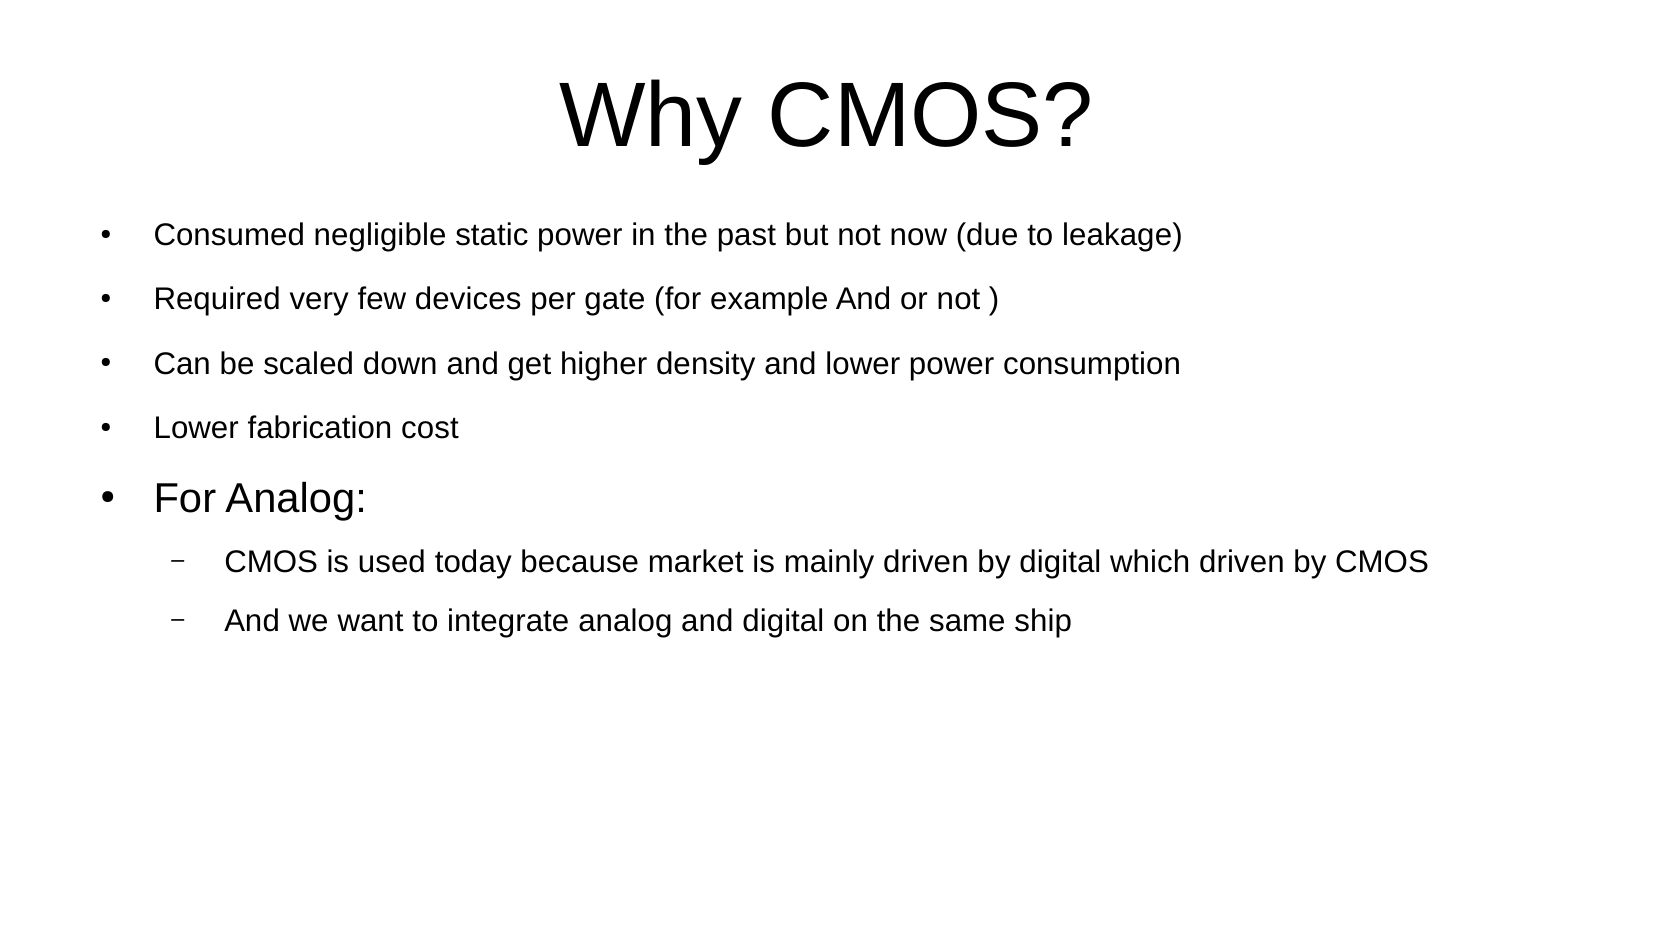

# Why CMOS?
Consumed negligible static power in the past but not now (due to leakage)
Required very few devices per gate (for example And or not )
Can be scaled down and get higher density and lower power consumption
Lower fabrication cost
For Analog:
CMOS is used today because market is mainly driven by digital which driven by CMOS
And we want to integrate analog and digital on the same ship